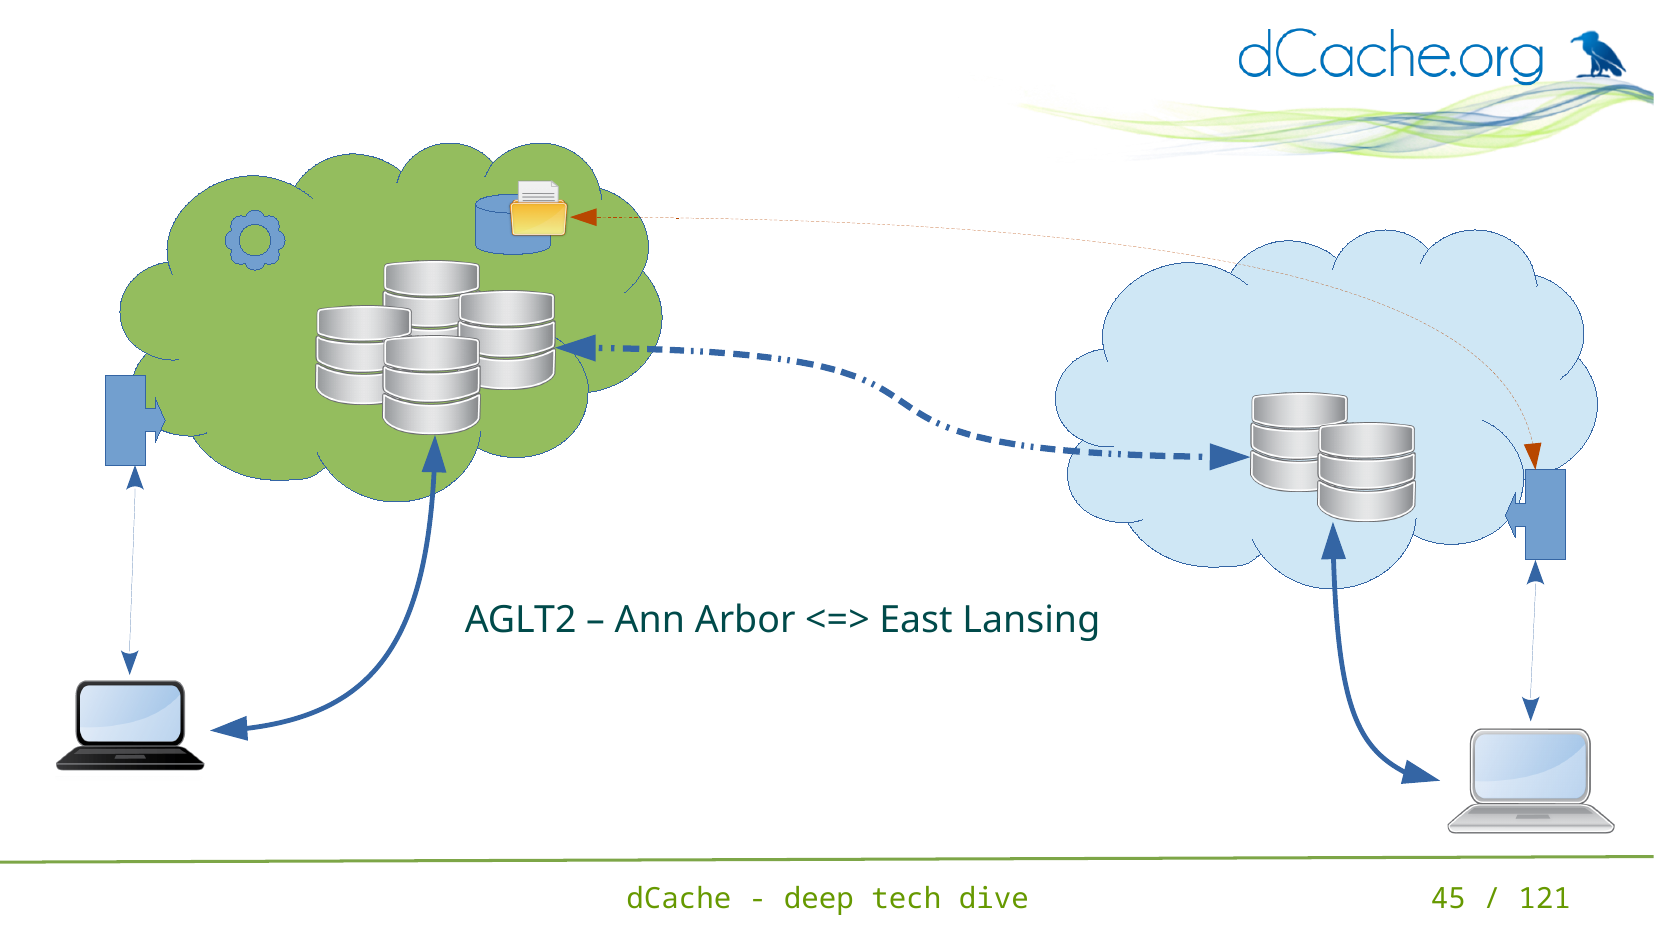

#
AGLT2 – Ann Arbor <=> East Lansing
dCache - deep tech dive
45